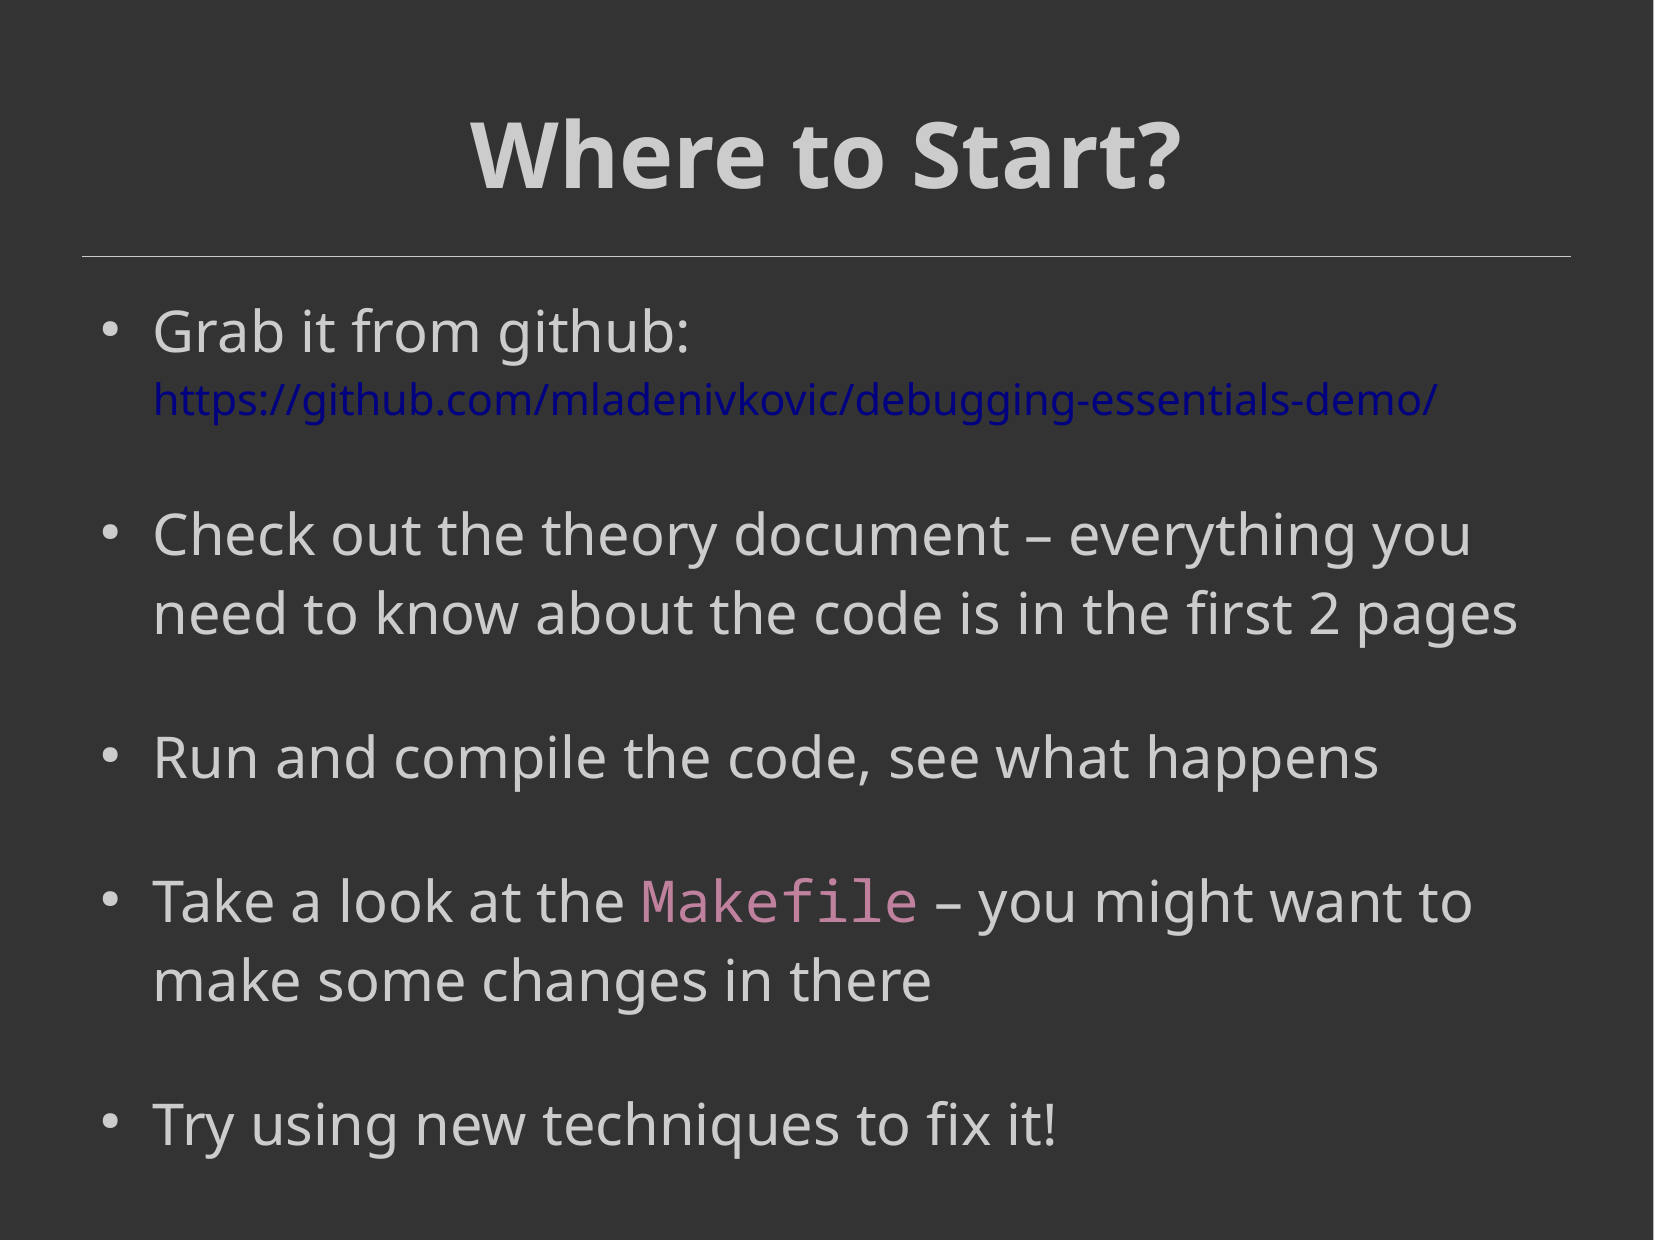

# Where to Start?
Grab it from github:
https://github.com/mladenivkovic/debugging-essentials-demo/
Check out the theory document – everything you need to know about the code is in the first 2 pages
Run and compile the code, see what happens
Take a look at the Makefile – you might want to make some changes in there
Try using new techniques to fix it!